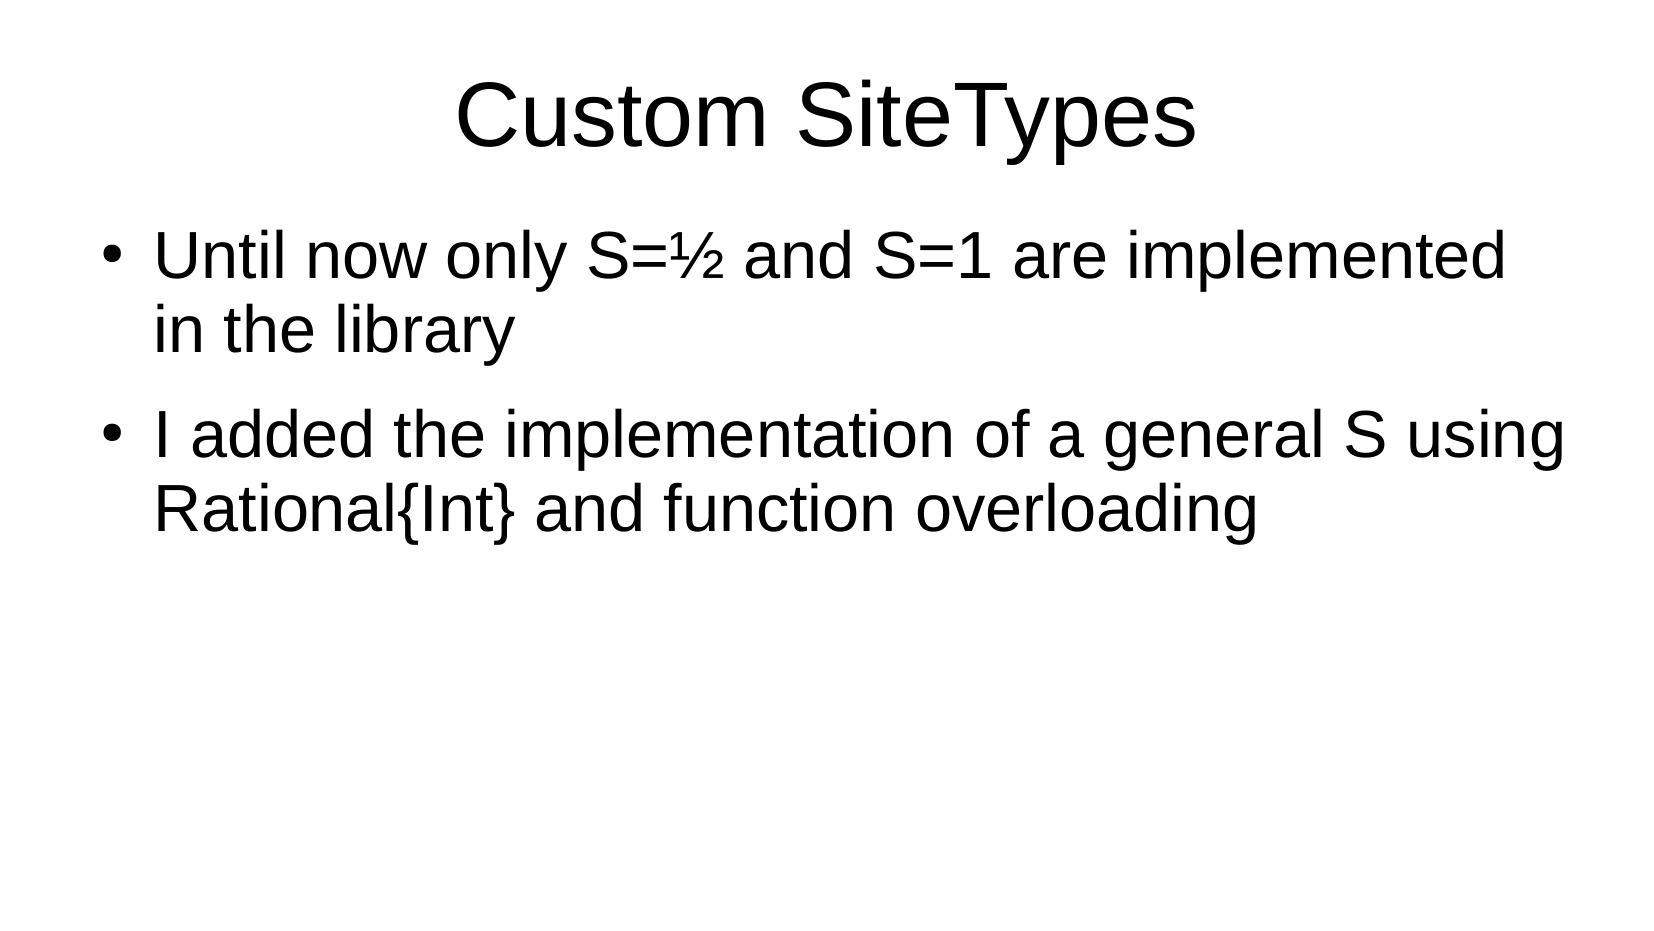

# Custom SiteTypes
Until now only S=½ and S=1 are implemented in the library
I added the implementation of a general S using Rational{Int} and function overloading